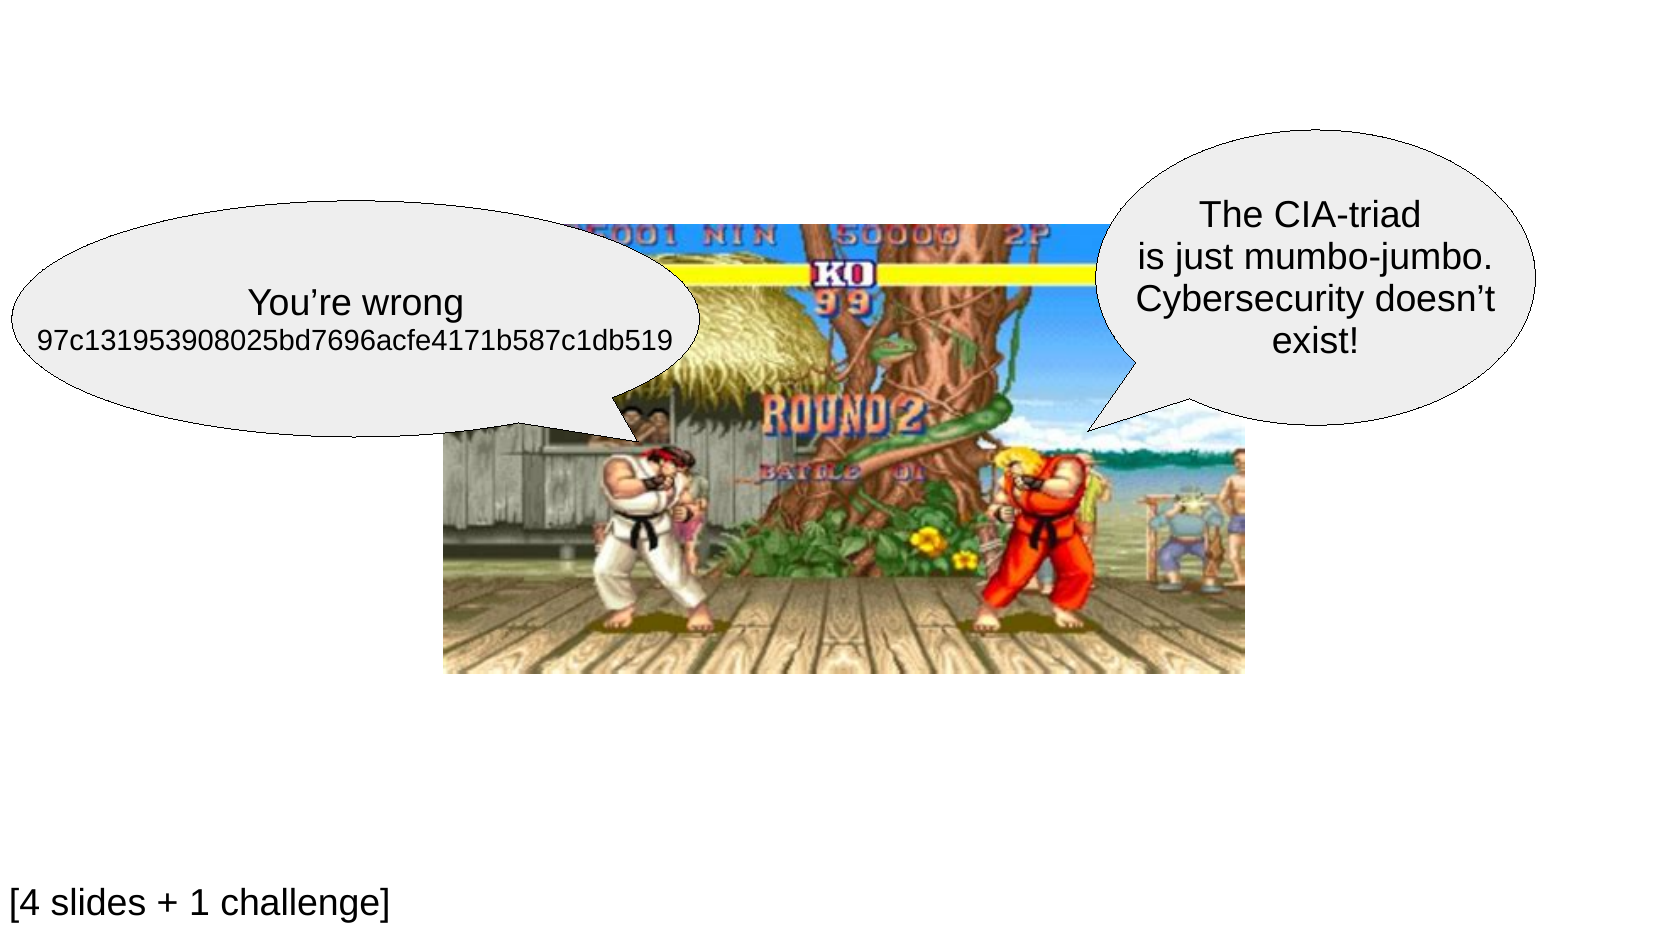

The CIA-triad
is just mumbo-jumbo.
Cybersecurity doesn’t
exist!
You’re wrong
97c131953908025bd7696acfe4171b587c1db519
[4 slides + 1 challenge]